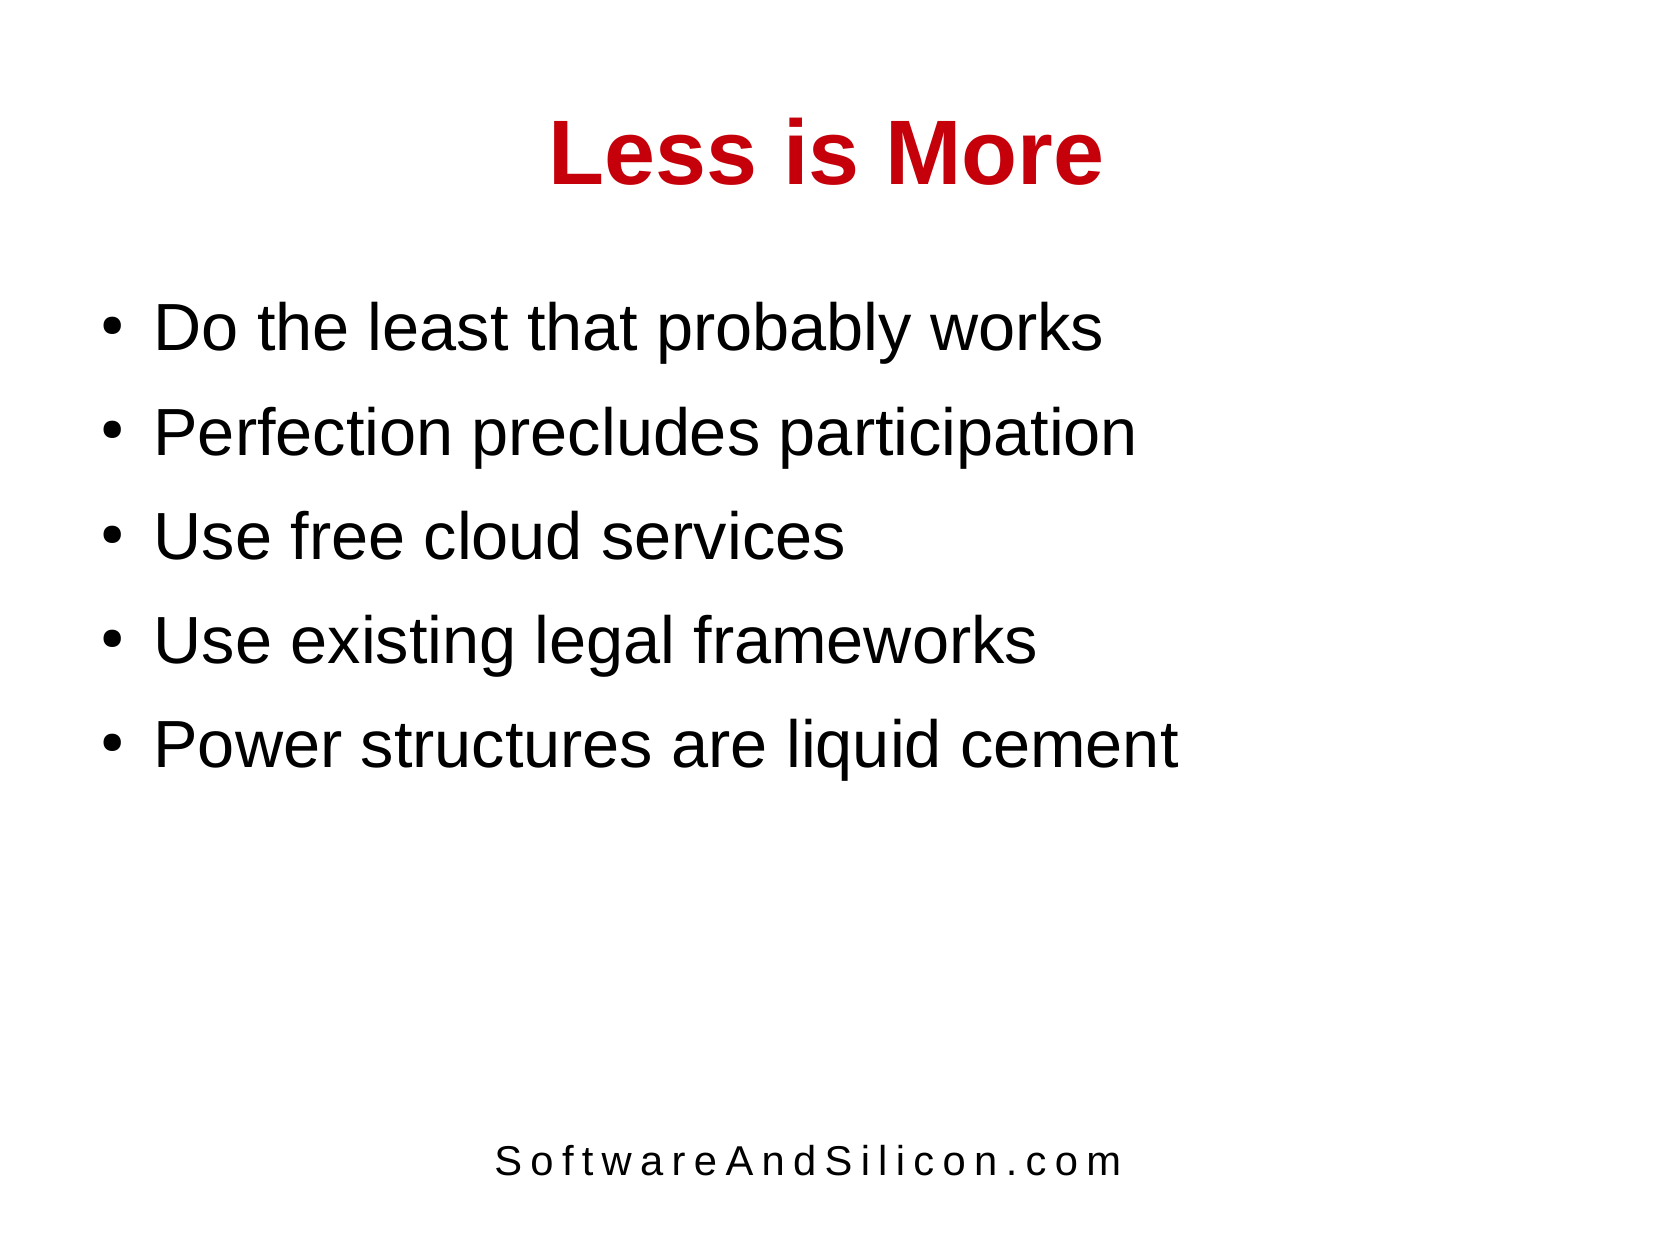

# Less is More
Do the least that probably works
Perfection precludes participation
Use free cloud services
Use existing legal frameworks
Power structures are liquid cement